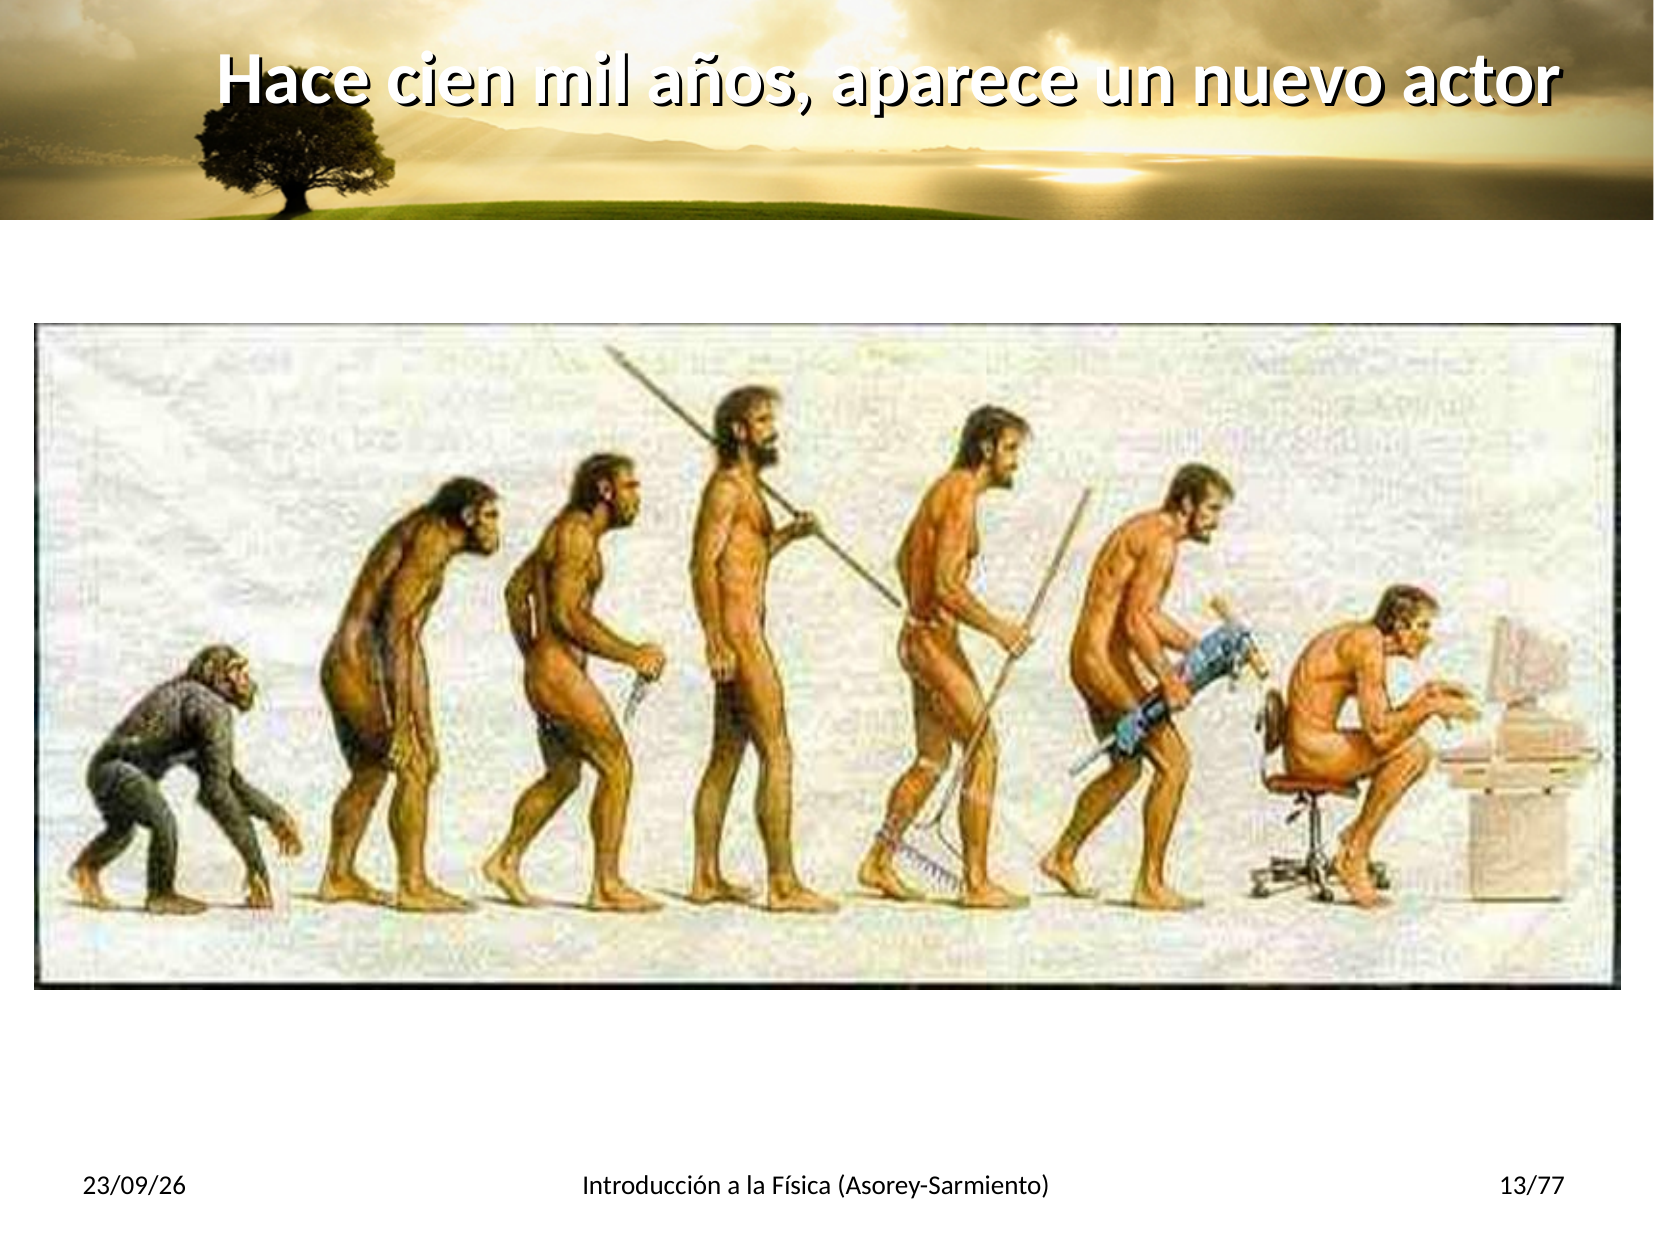

# Hace cien mil años, aparece un nuevo actor
Introducción a la Física (Asorey-Sarmiento)
13